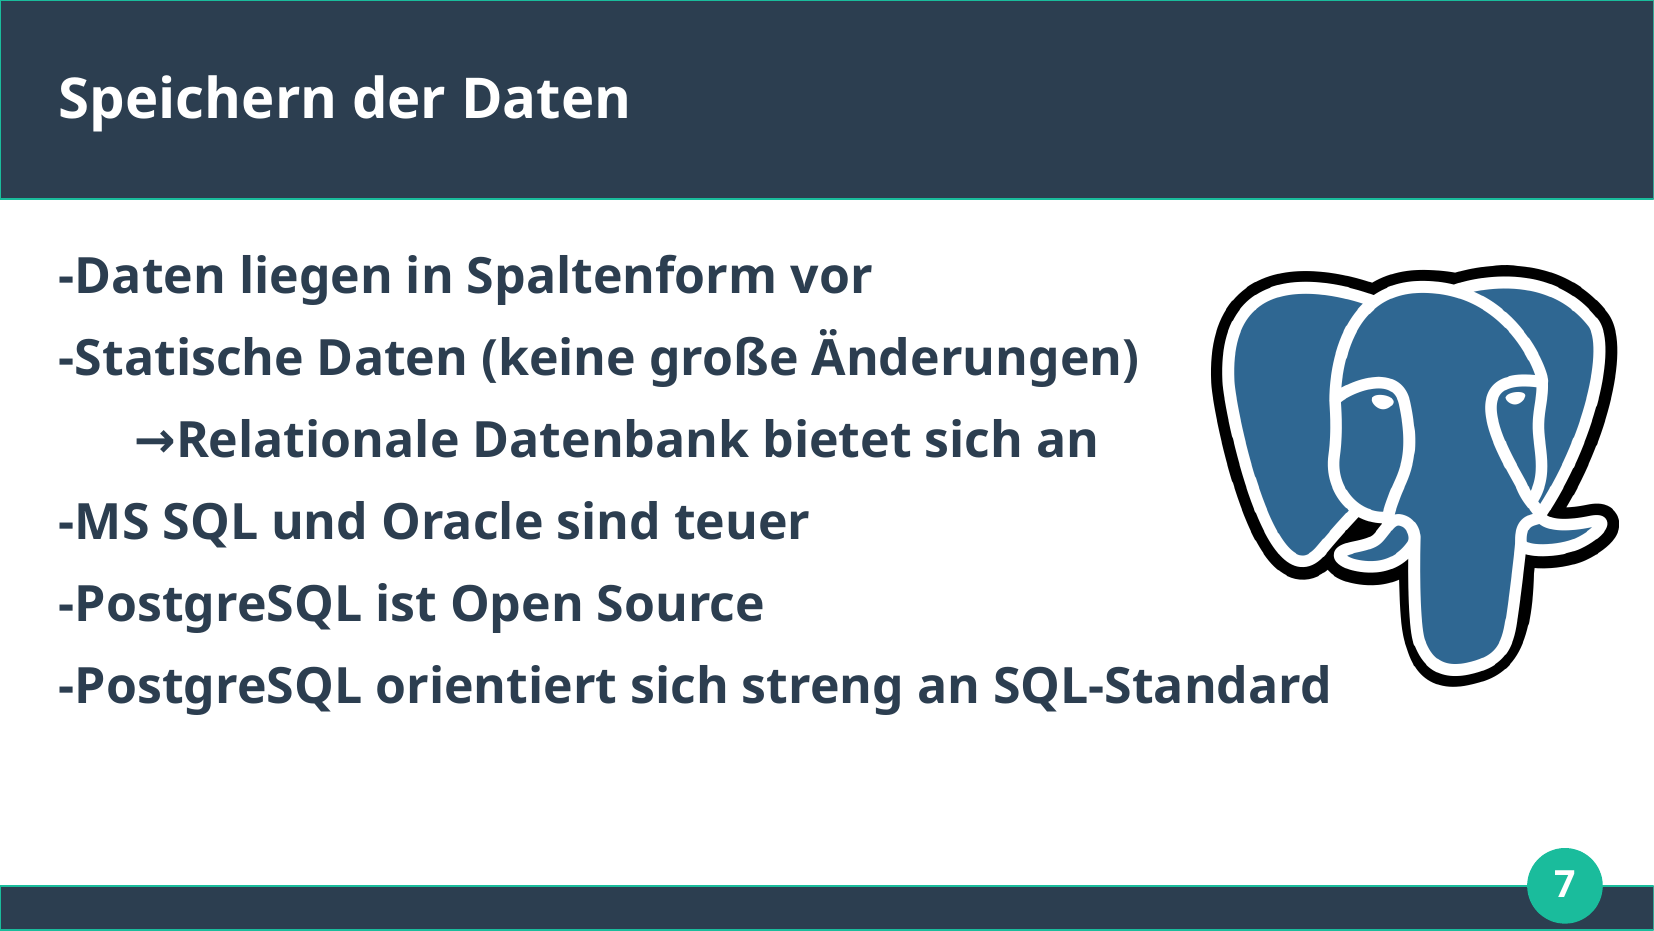

# Speichern der Daten
-Daten liegen in Spaltenform vor
-Statische Daten (keine große Änderungen)
	→Relationale Datenbank bietet sich an
-MS SQL und Oracle sind teuer
-PostgreSQL ist Open Source
-PostgreSQL orientiert sich streng an SQL-Standard